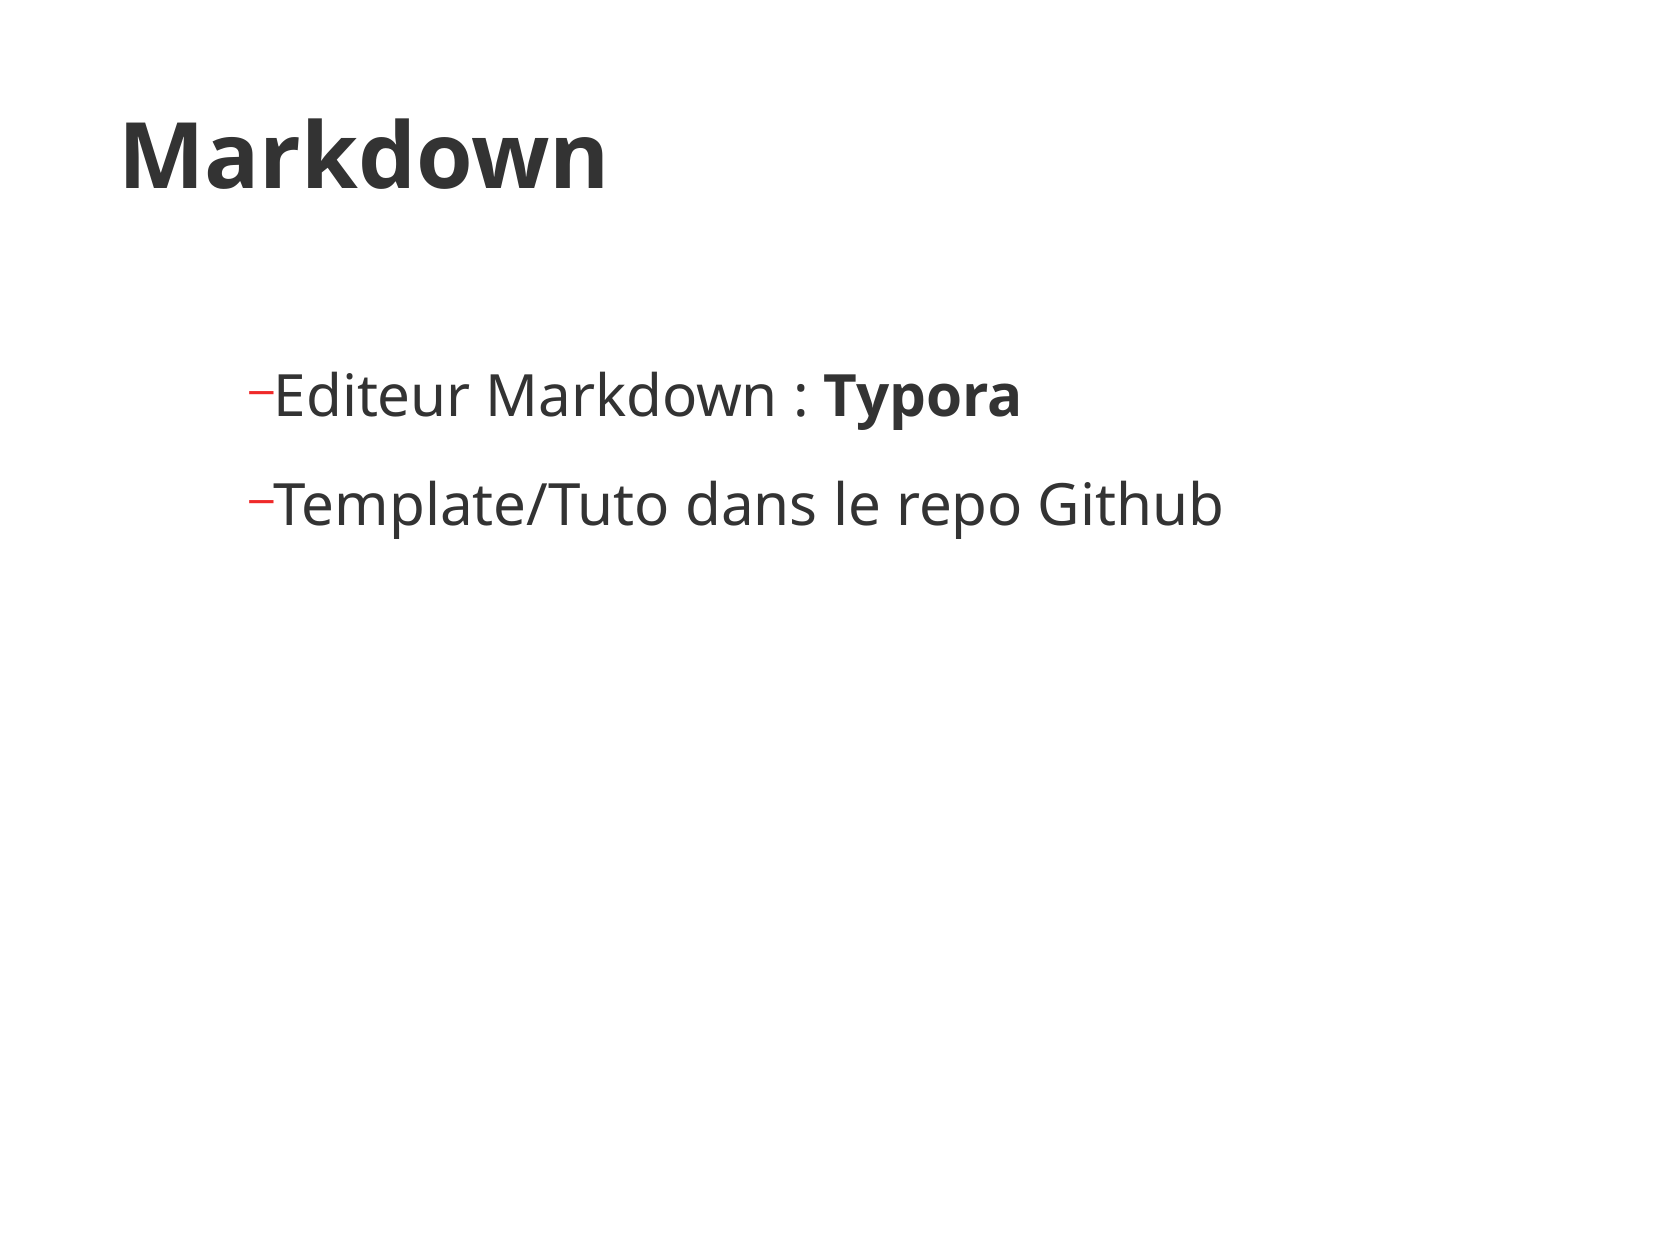

# Markdown
Editeur Markdown : Typora
Template/Tuto dans le repo Github